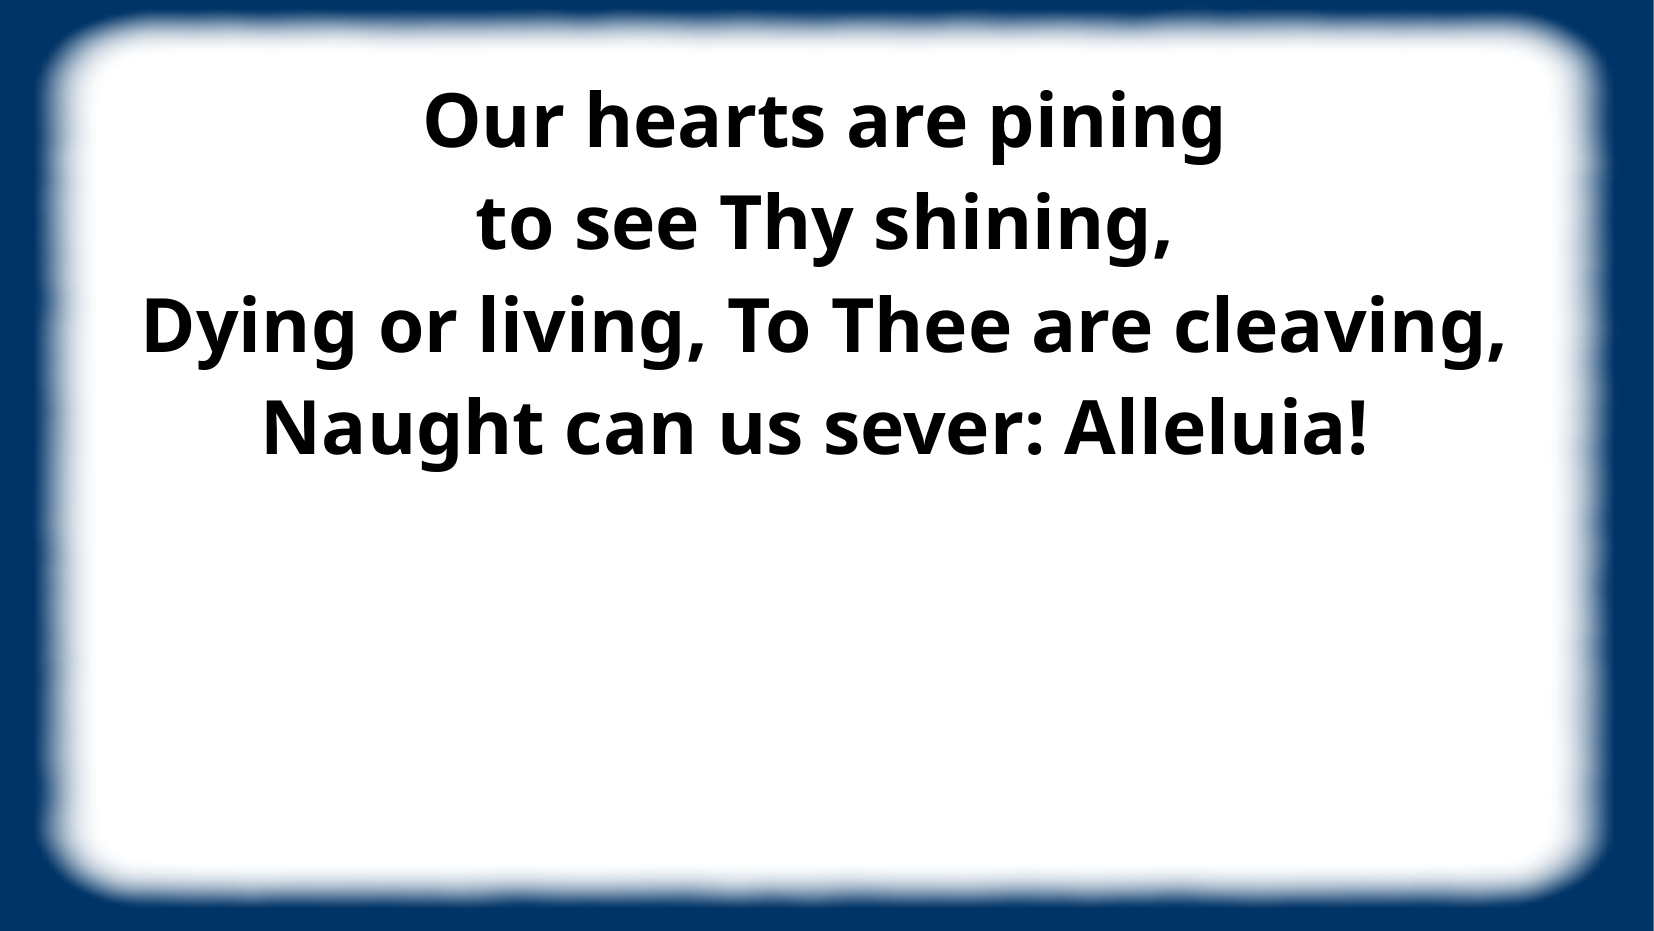

Our hearts are pining
to see Thy shining,
Dying or living, To Thee are cleaving,
Naught can us sever: Alleluia!